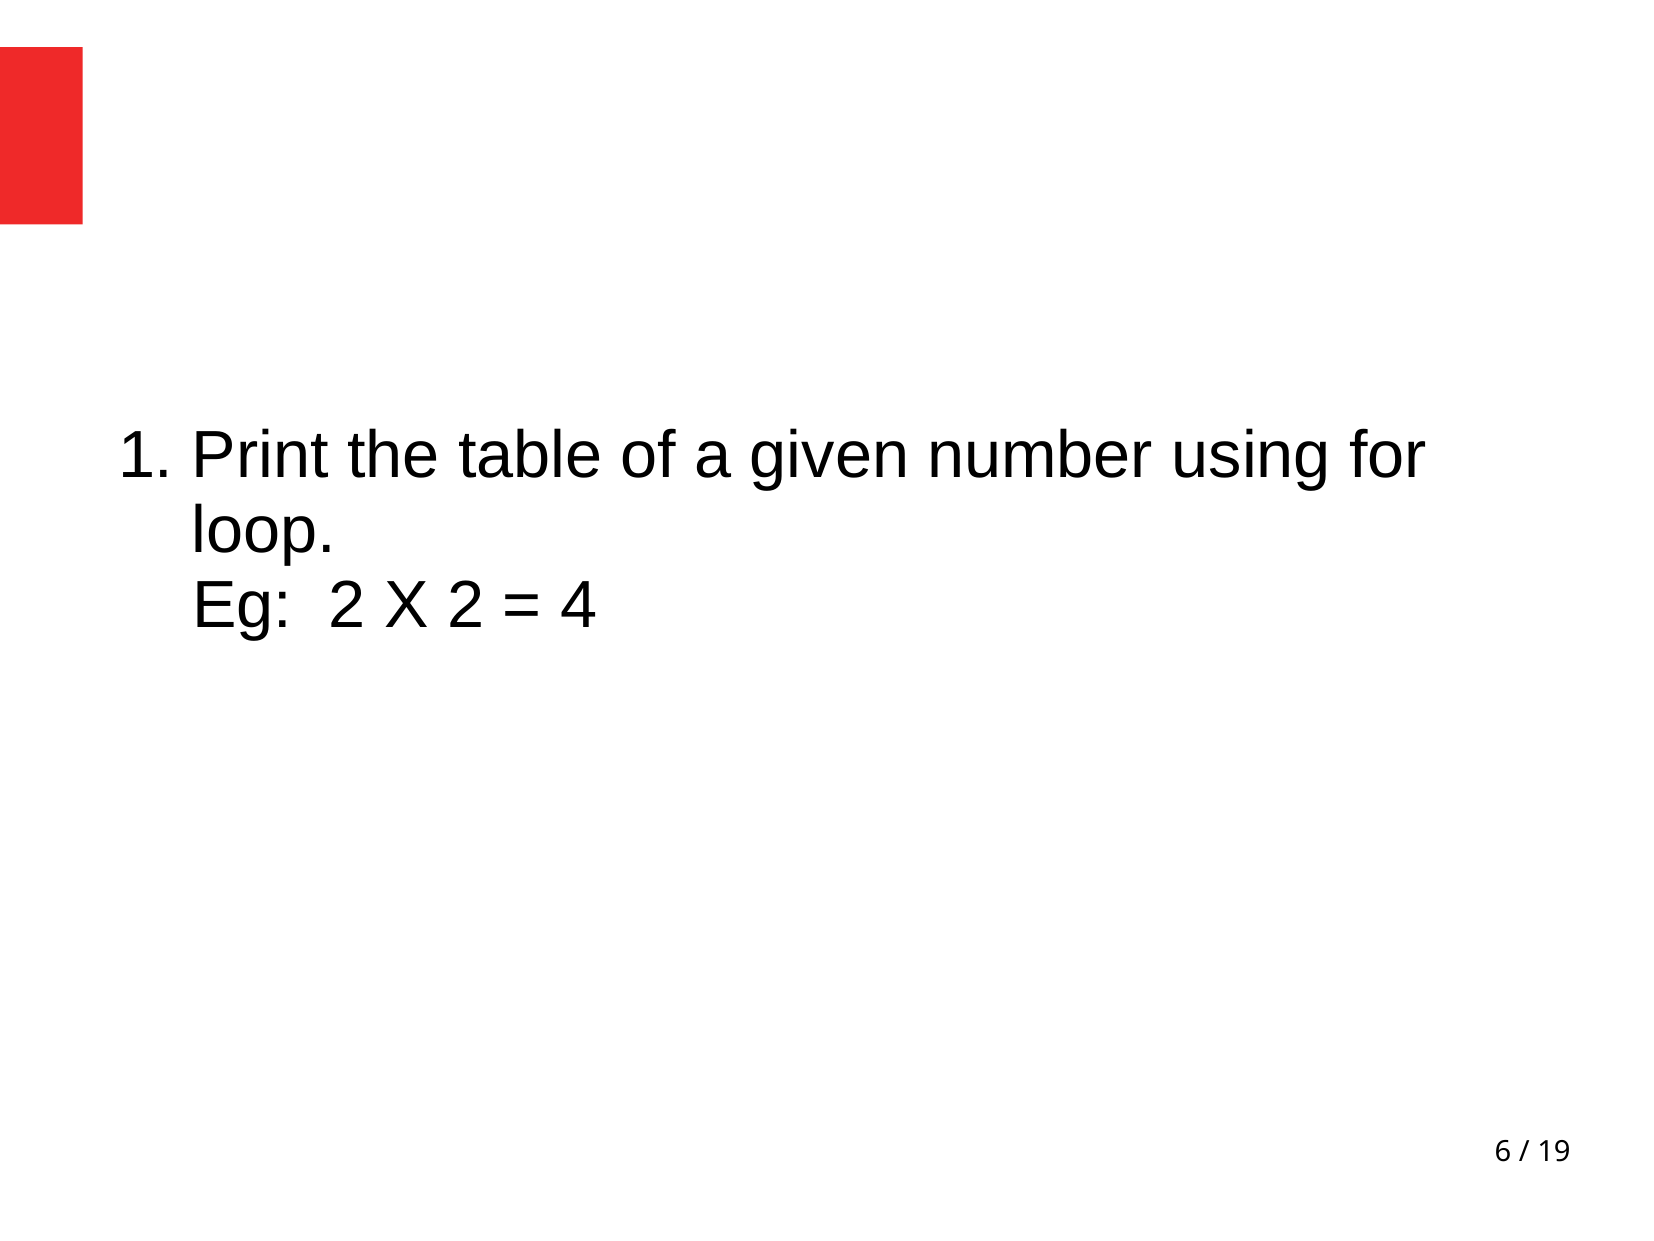

# 1. Print the table of a given number using for loop.
 Eg: 2 X 2 = 4
6